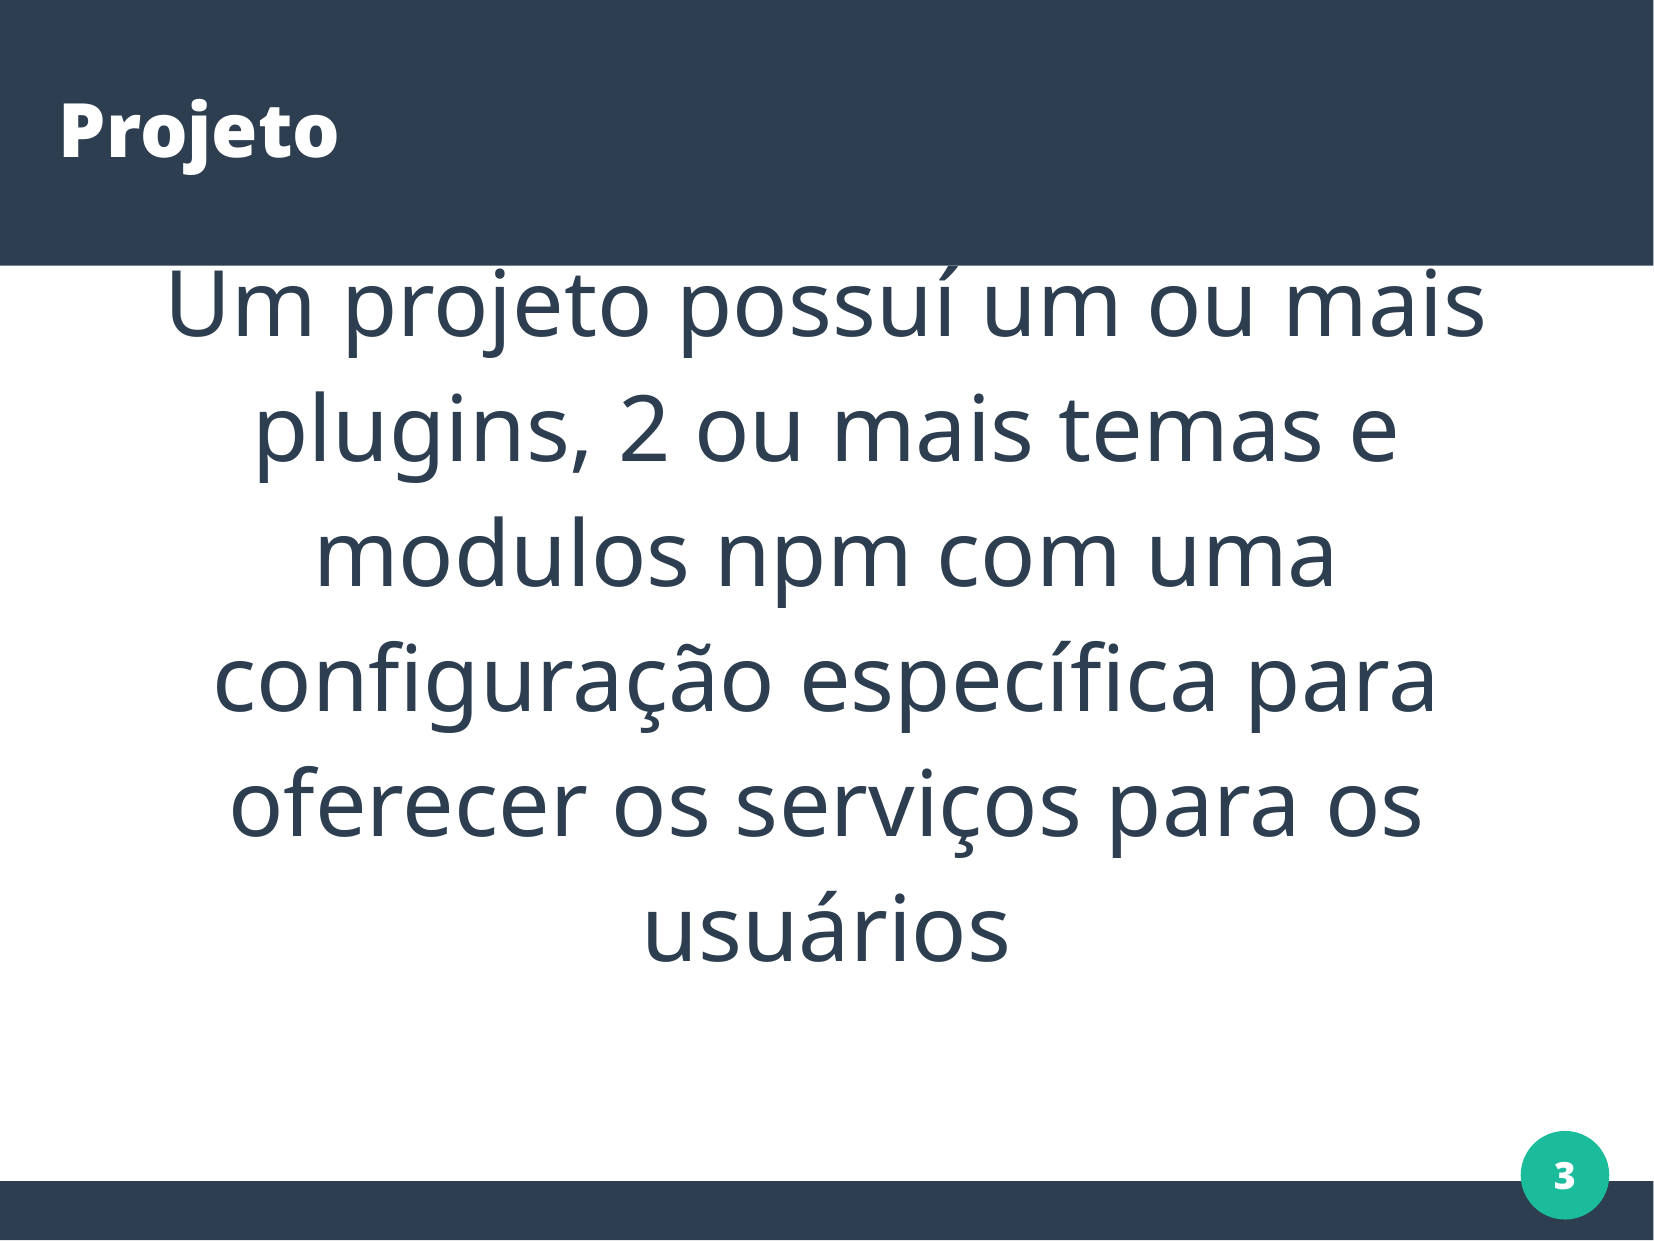

# Projeto
Um projeto possuí um ou mais plugins, 2 ou mais temas e modulos npm com uma configuração específica para oferecer os serviços para os usuários
3